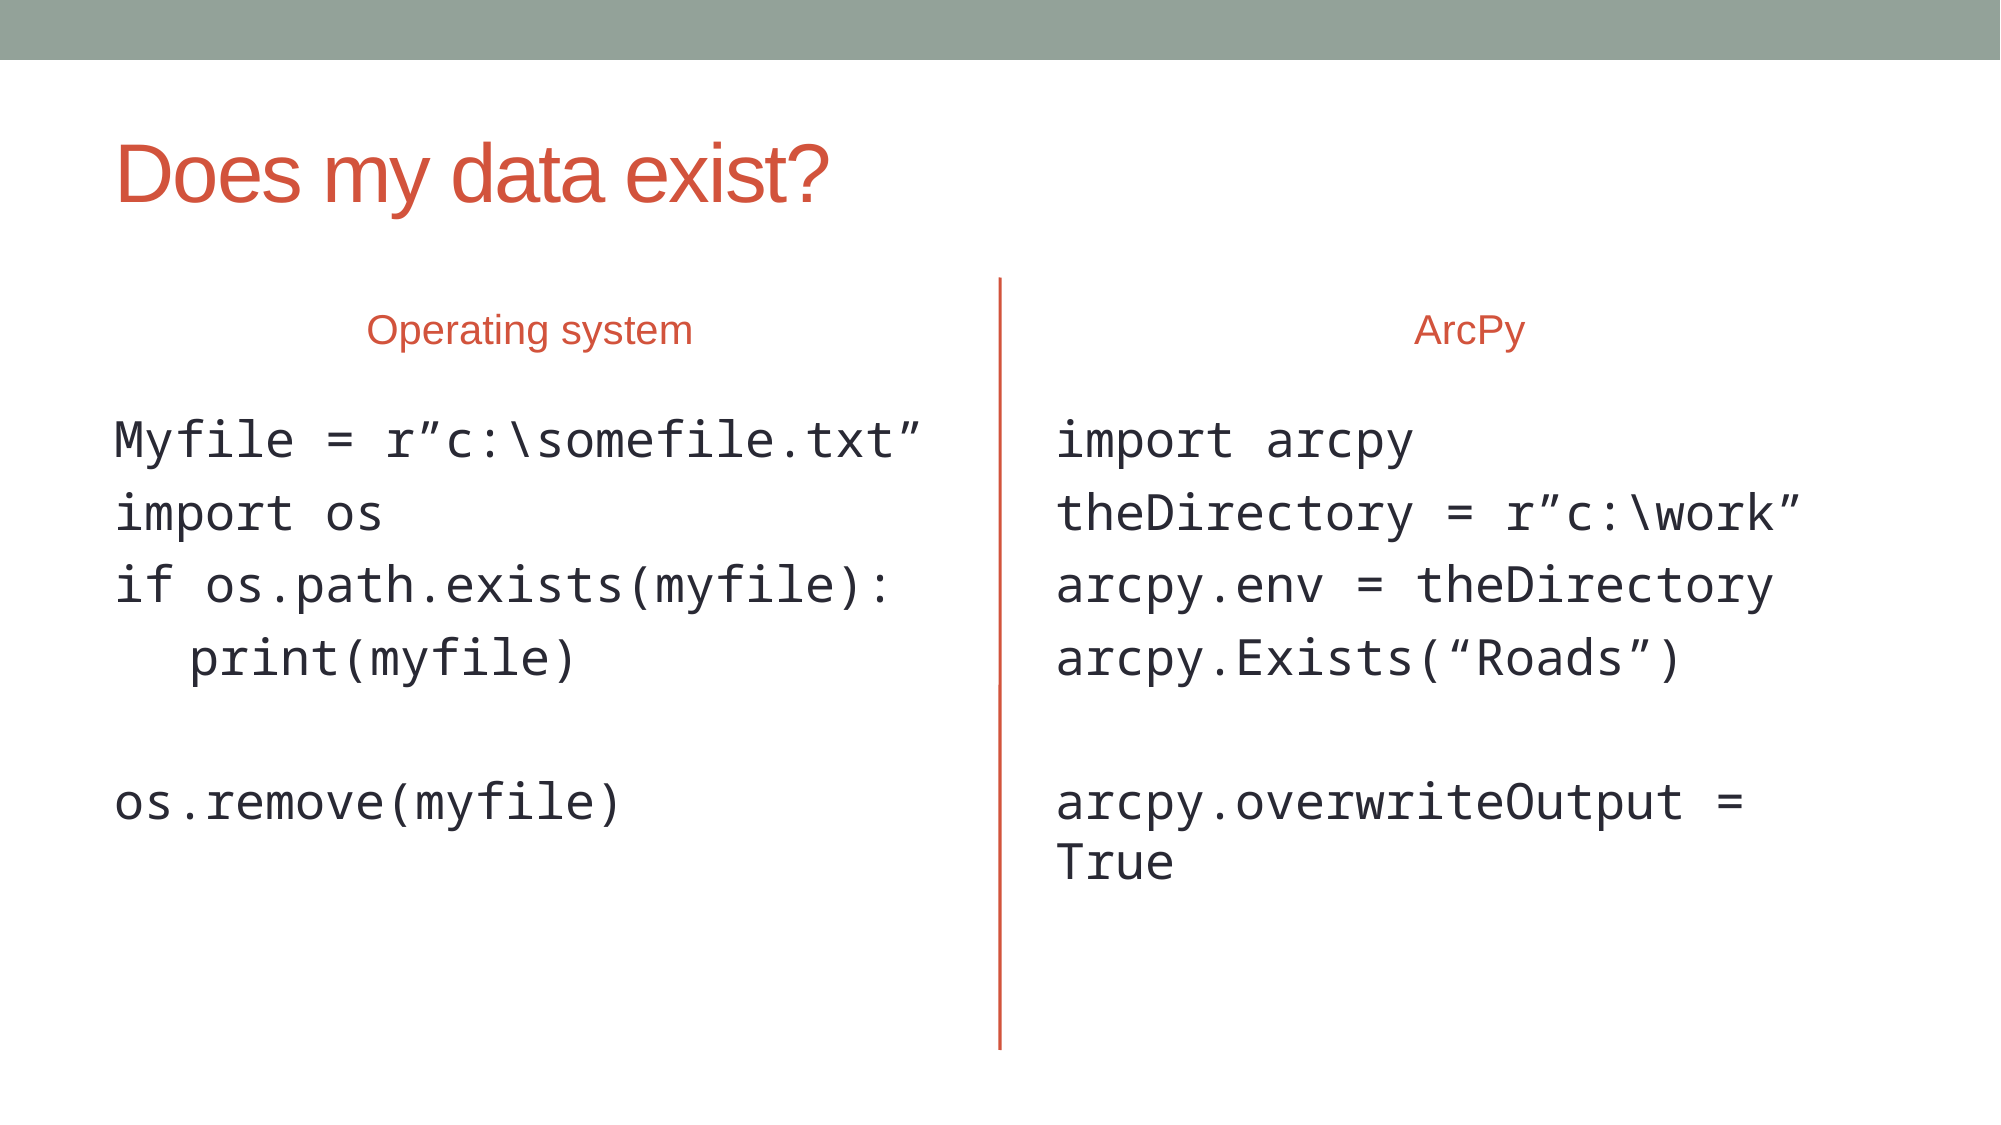

# Does my data exist?
Operating system
ArcPy
Myfile = r”c:\somefile.txt”
import os
if os.path.exists(myfile):
	print(myfile)
os.remove(myfile)
import arcpy
theDirectory = r”c:\work”
arcpy.env = theDirectory
arcpy.Exists(“Roads”)
arcpy.overwriteOutput = True